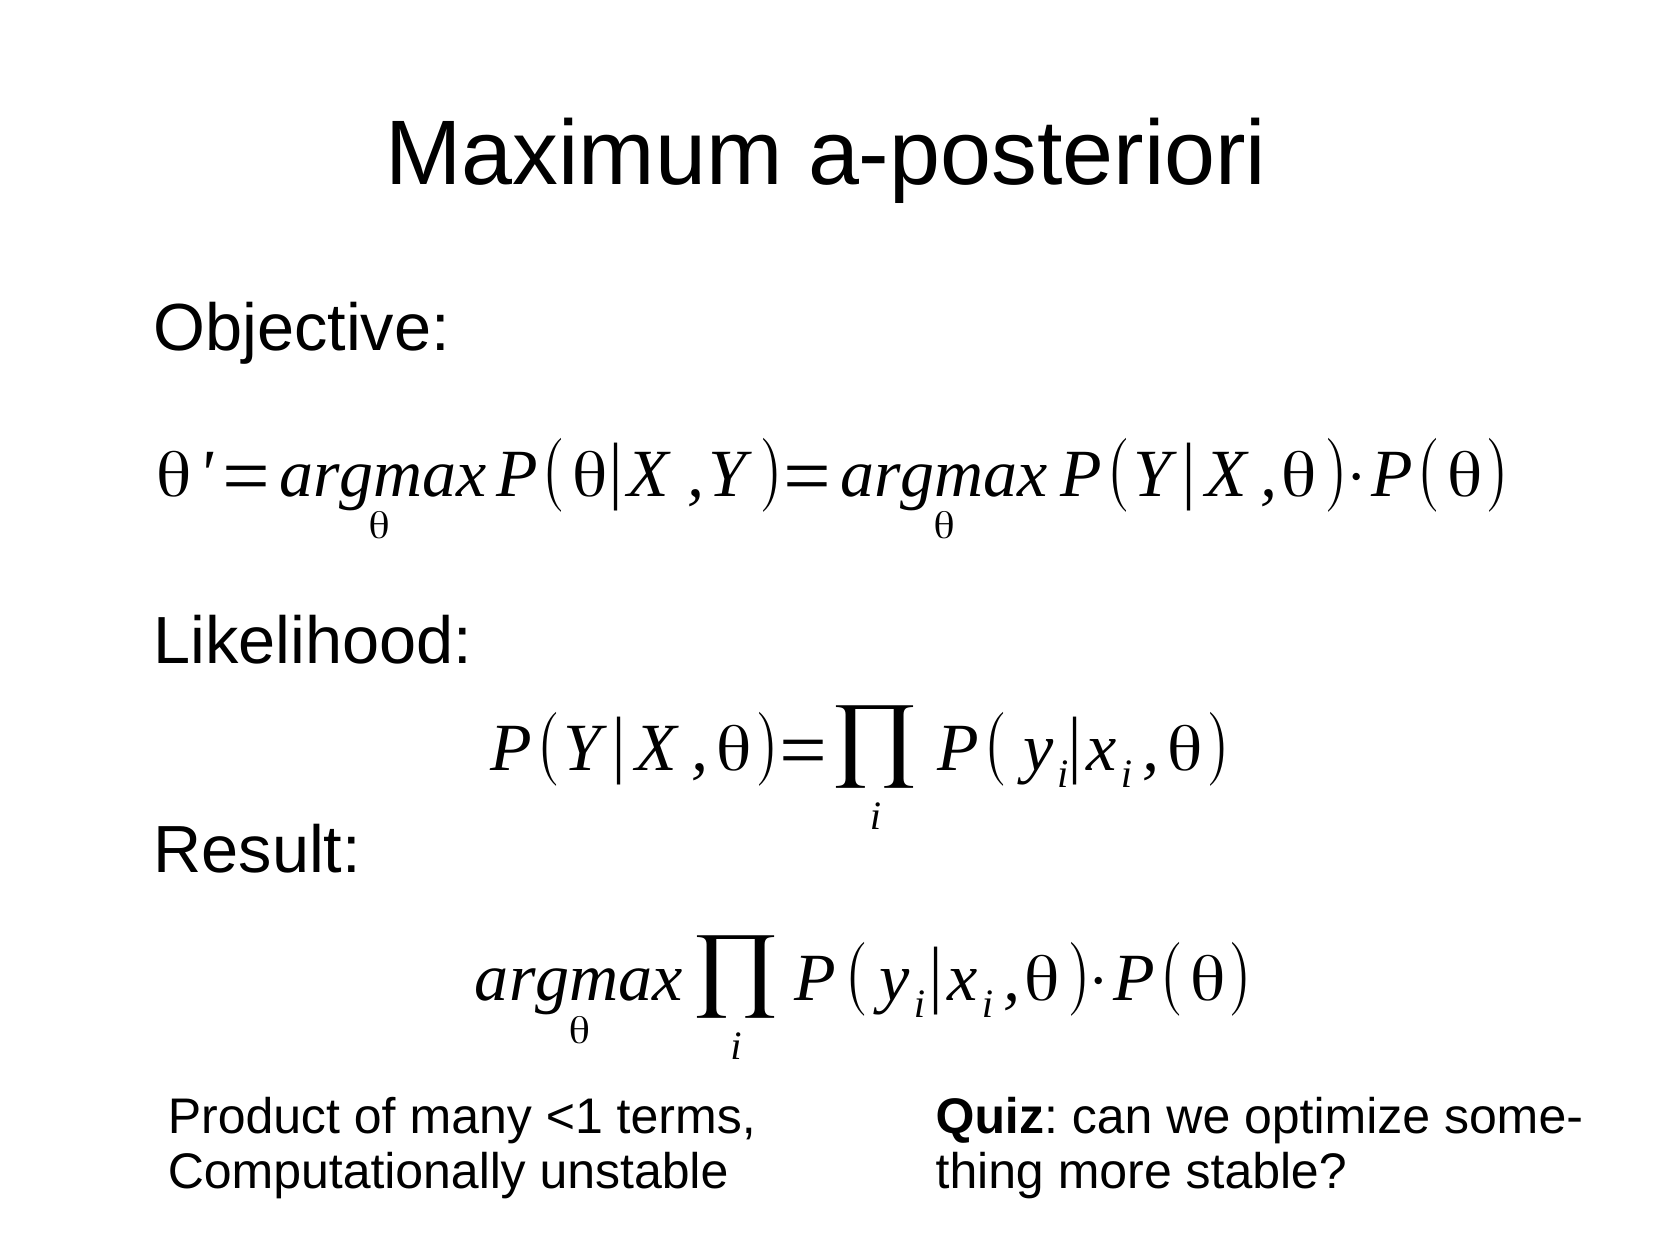

# Maximum a-posteriori
Objective:
Likelihood:
Result:
Product of many <1 terms,
Computationally unstable
Quiz: can we optimize some-
thing more stable?